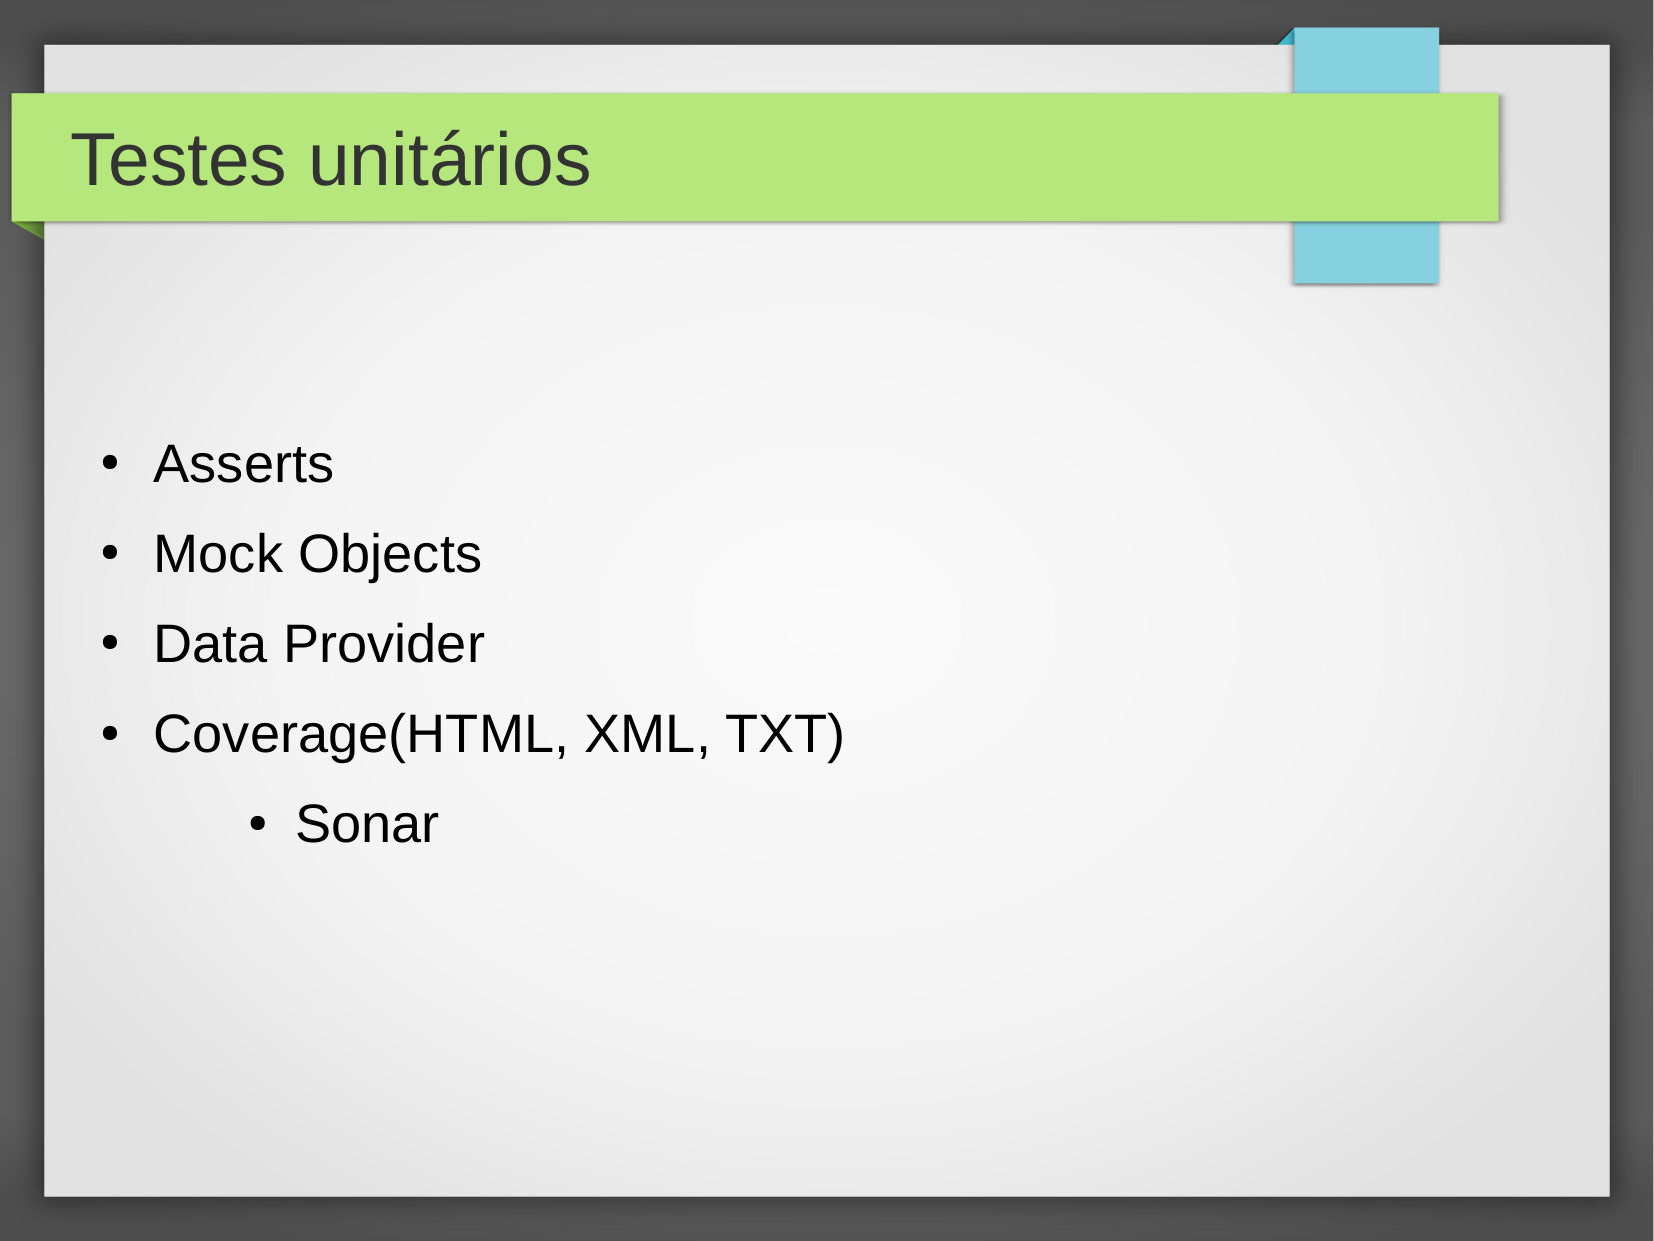

# Testes unitários
Asserts
Mock Objects
Data Provider
Coverage(HTML, XML, TXT)
Sonar